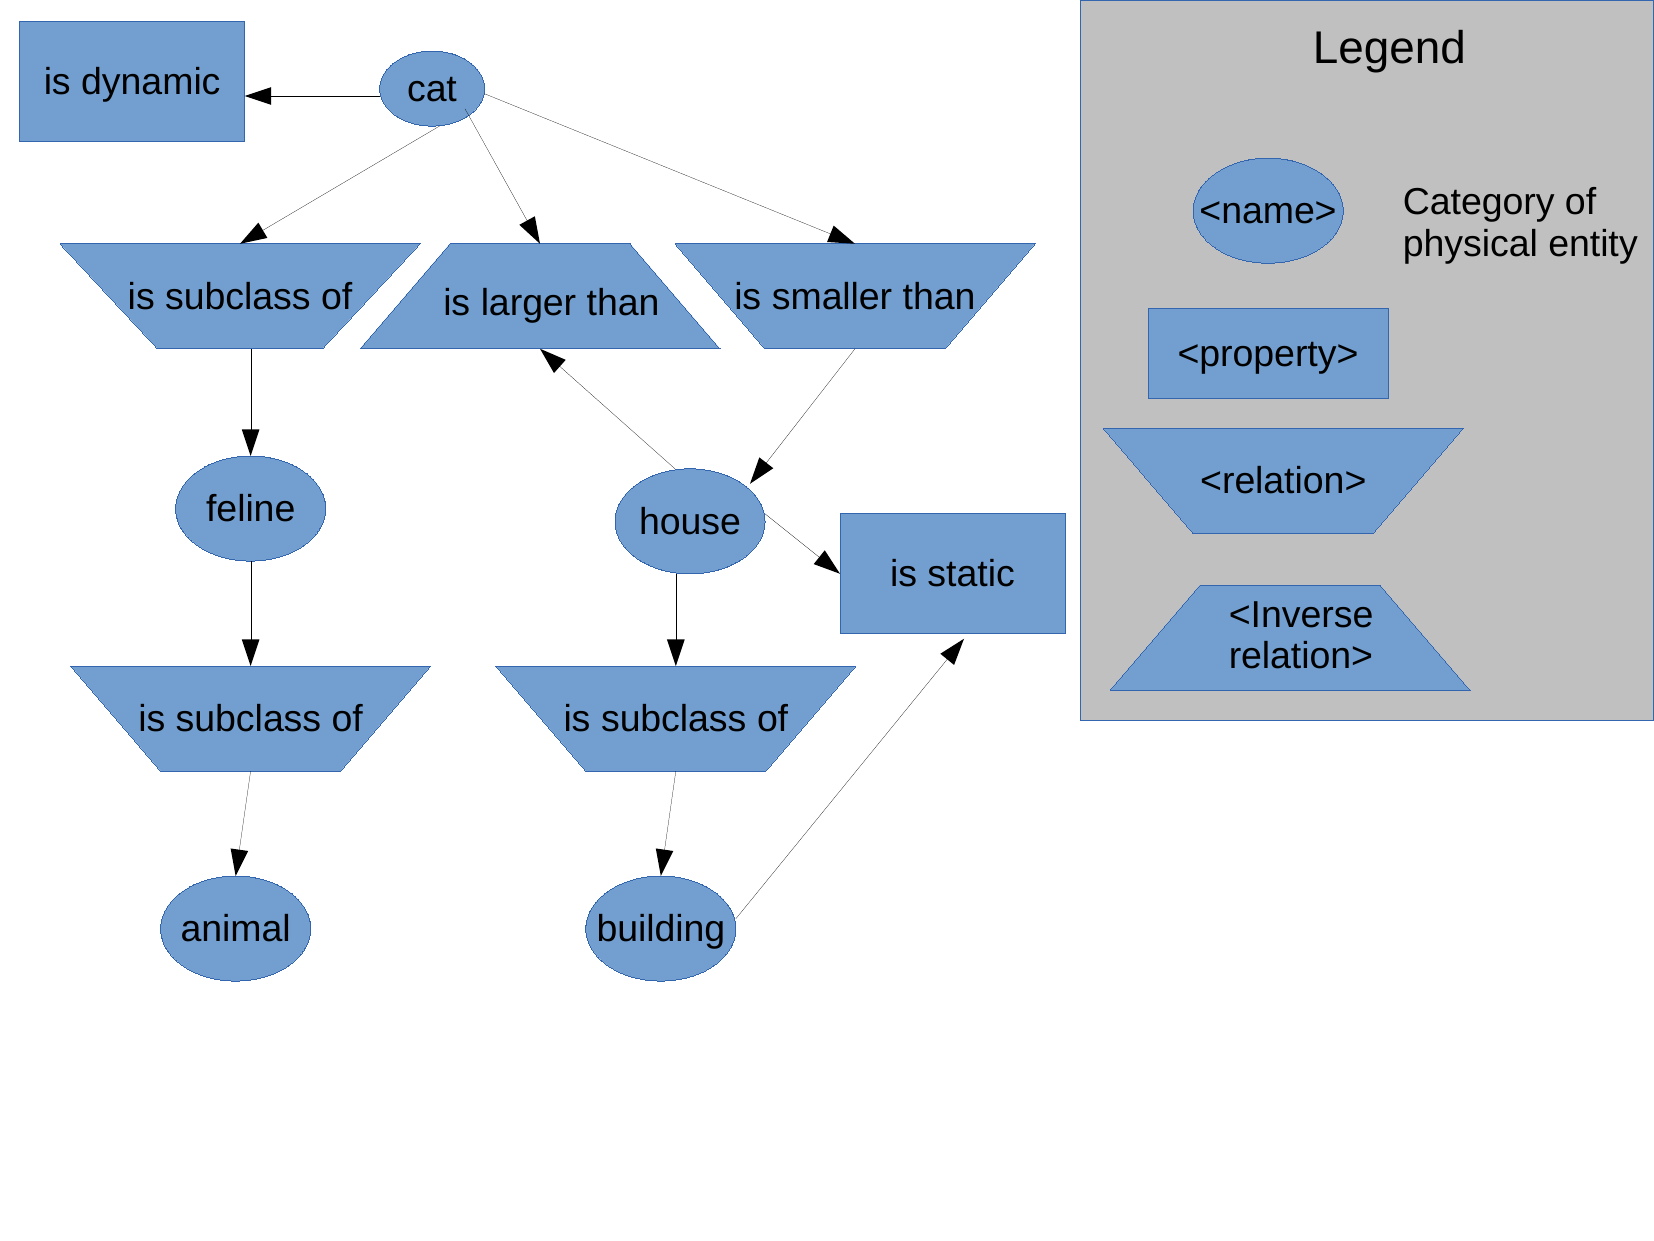

Legend
is dynamic
cat
<name>
Category of
physical entity
is subclass of
is smaller than
is larger than
<property>
<relation>
feline
house
is static
<Inverse
relation>
is subclass of
is subclass of
animal
building